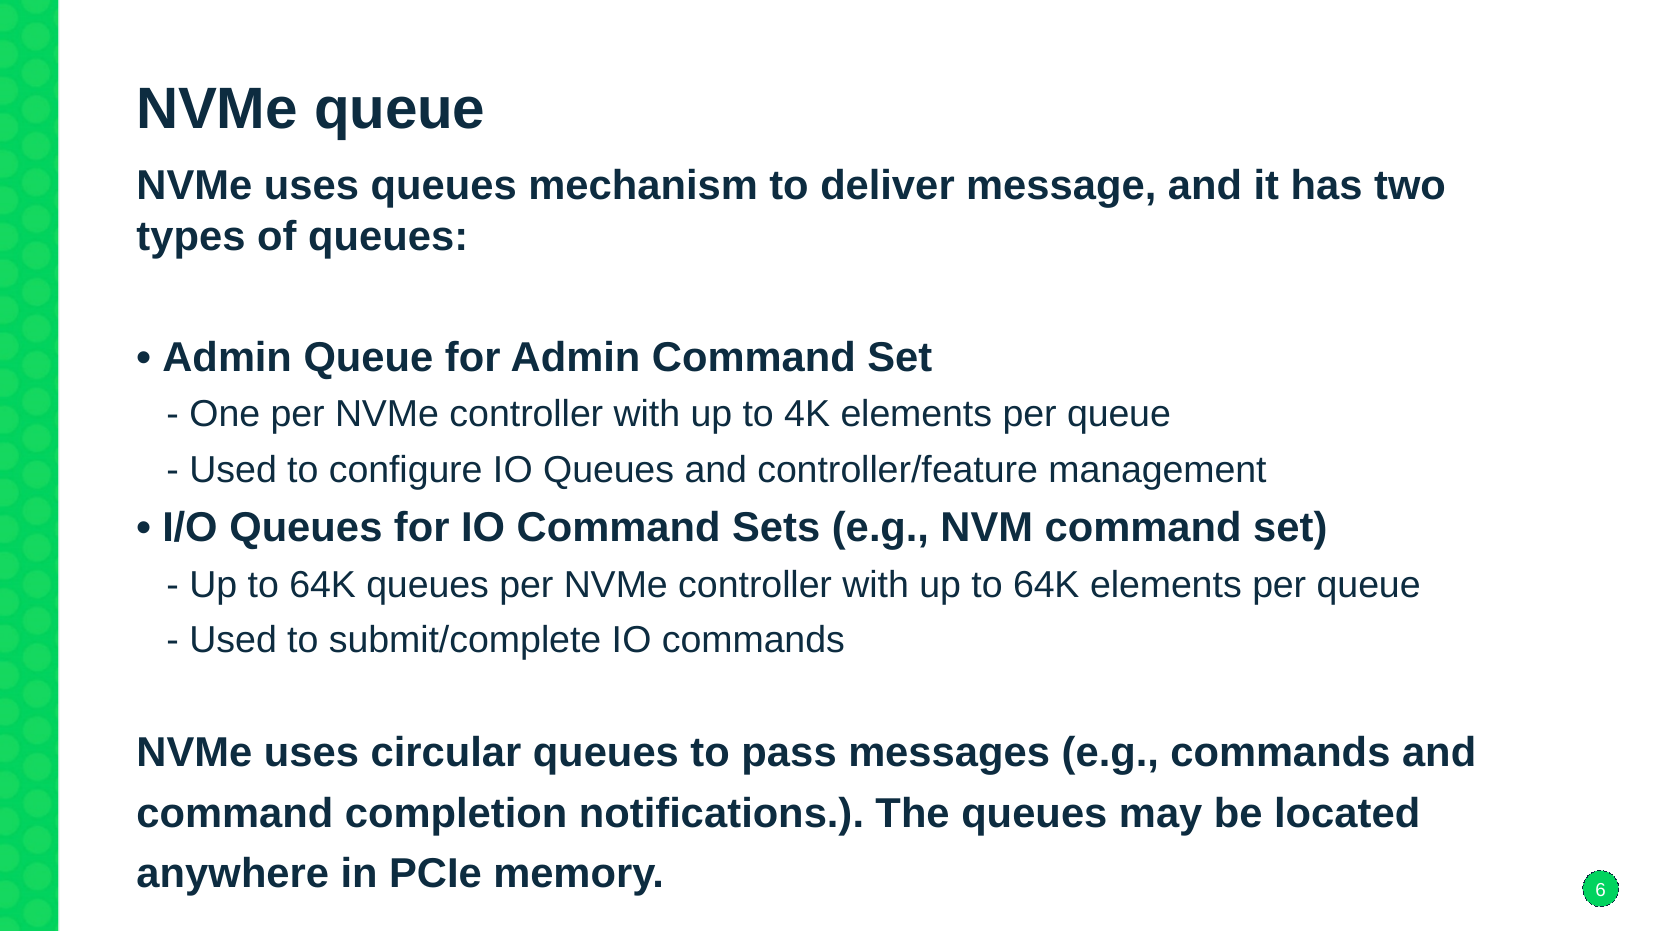

# NVMe queue
NVMe uses queues mechanism to deliver message, and it has two types of queues:
• Admin Queue for Admin Command Set
- One per NVMe controller with up to 4K elements per queue
- Used to configure IO Queues and controller/feature management
• I/O Queues for IO Command Sets (e.g., NVM command set)
- Up to 64K queues per NVMe controller with up to 64K elements per queue
- Used to submit/complete IO commands
NVMe uses circular queues to pass messages (e.g., commands and
command completion notifications.). The queues may be located
anywhere in PCIe memory.
6